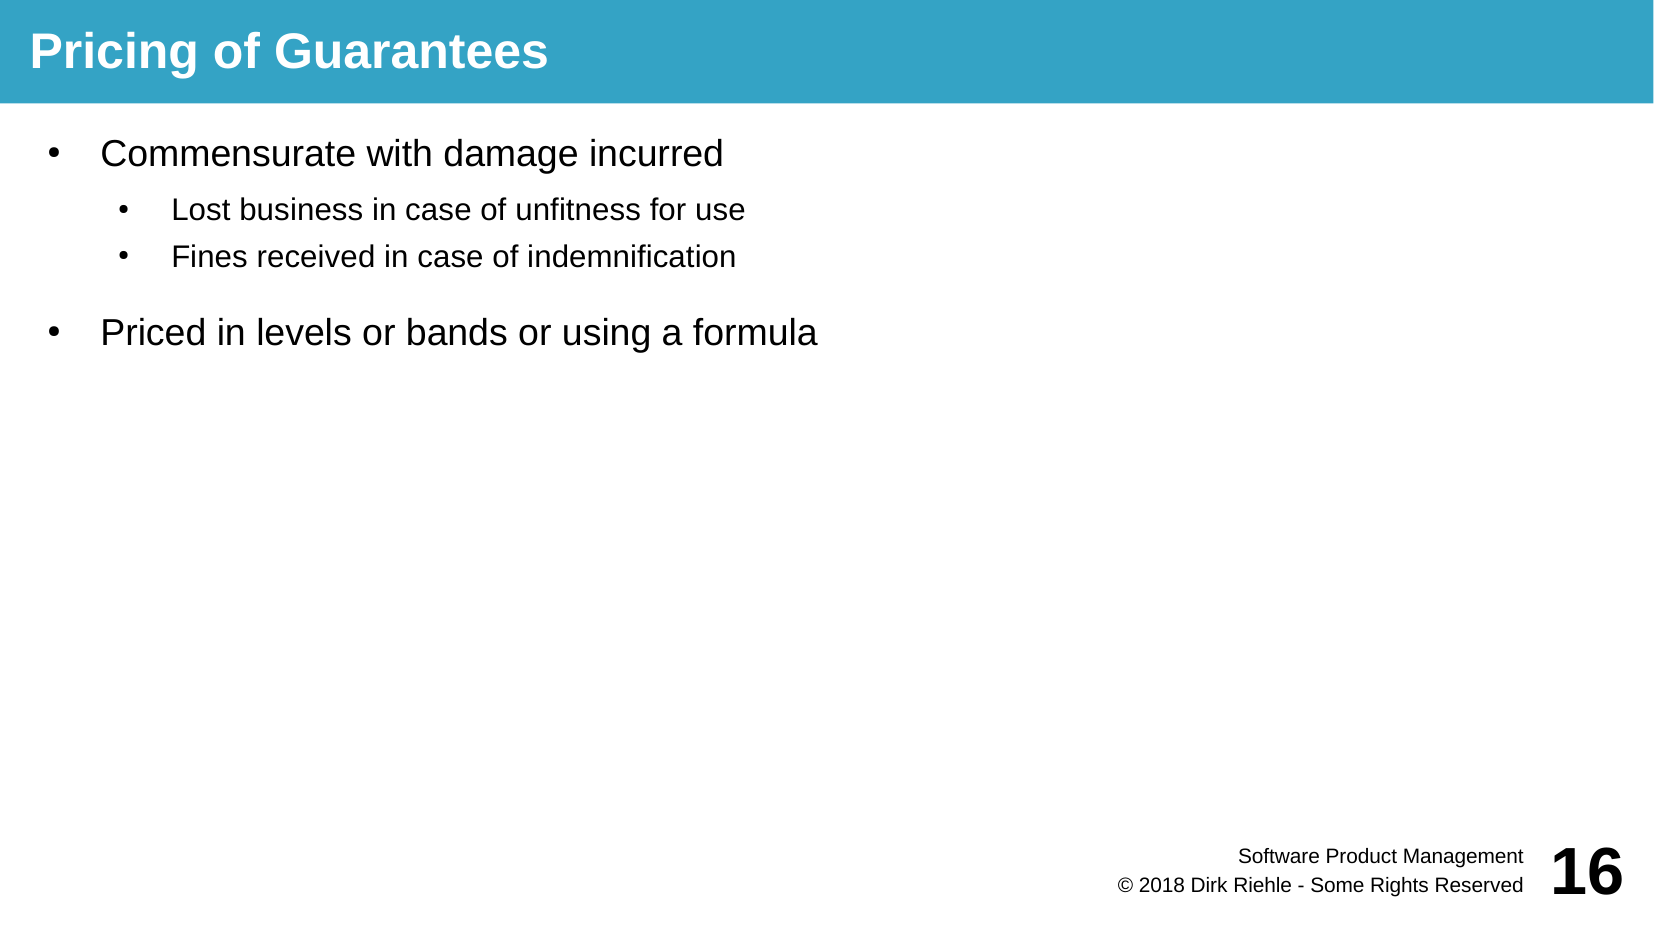

# Pricing of Guarantees
Commensurate with damage incurred
Lost business in case of unfitness for use
Fines received in case of indemnification
Priced in levels or bands or using a formula
Software Product Management
16
© 2018 Dirk Riehle - Some Rights Reserved